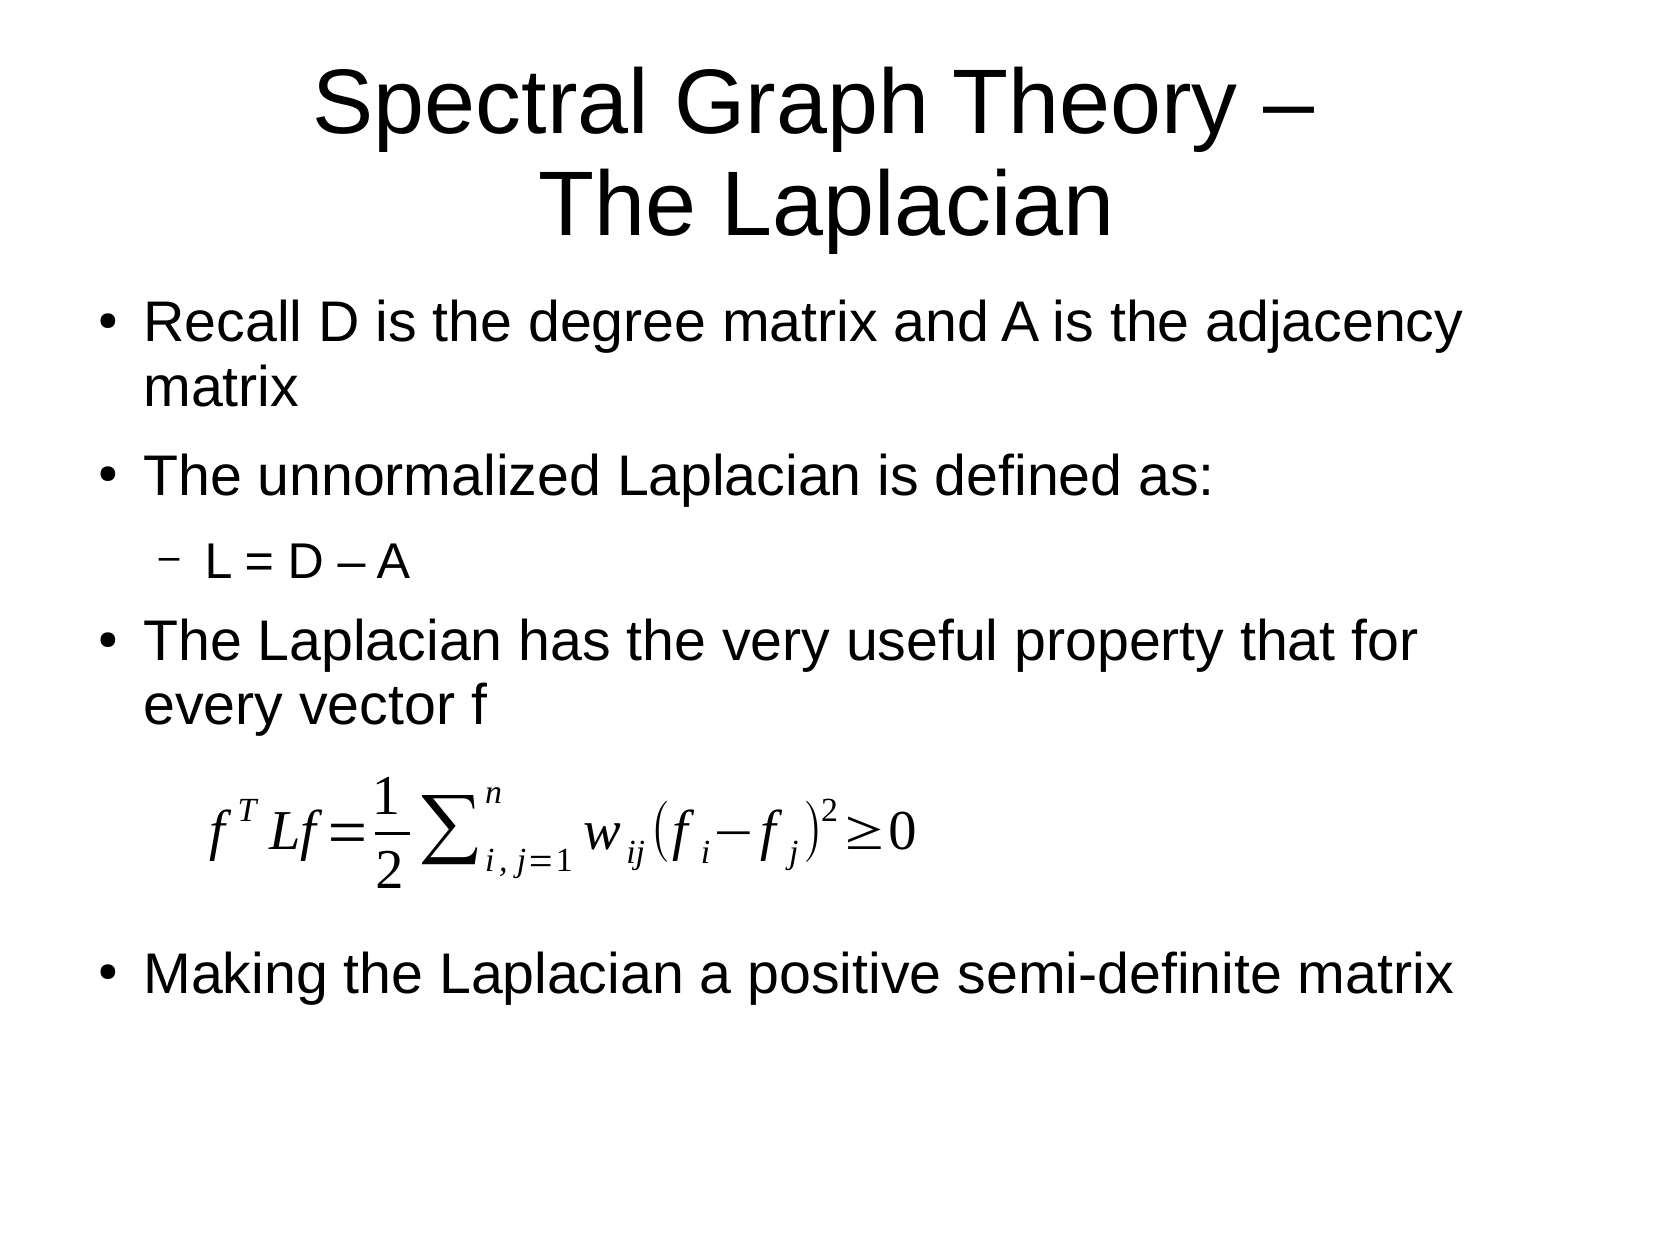

# Spectral Graph Theory – The Laplacian
Recall D is the degree matrix and A is the adjacency matrix
The unnormalized Laplacian is defined as:
L = D – A
The Laplacian has the very useful property that for every vector f
Making the Laplacian a positive semi-definite matrix